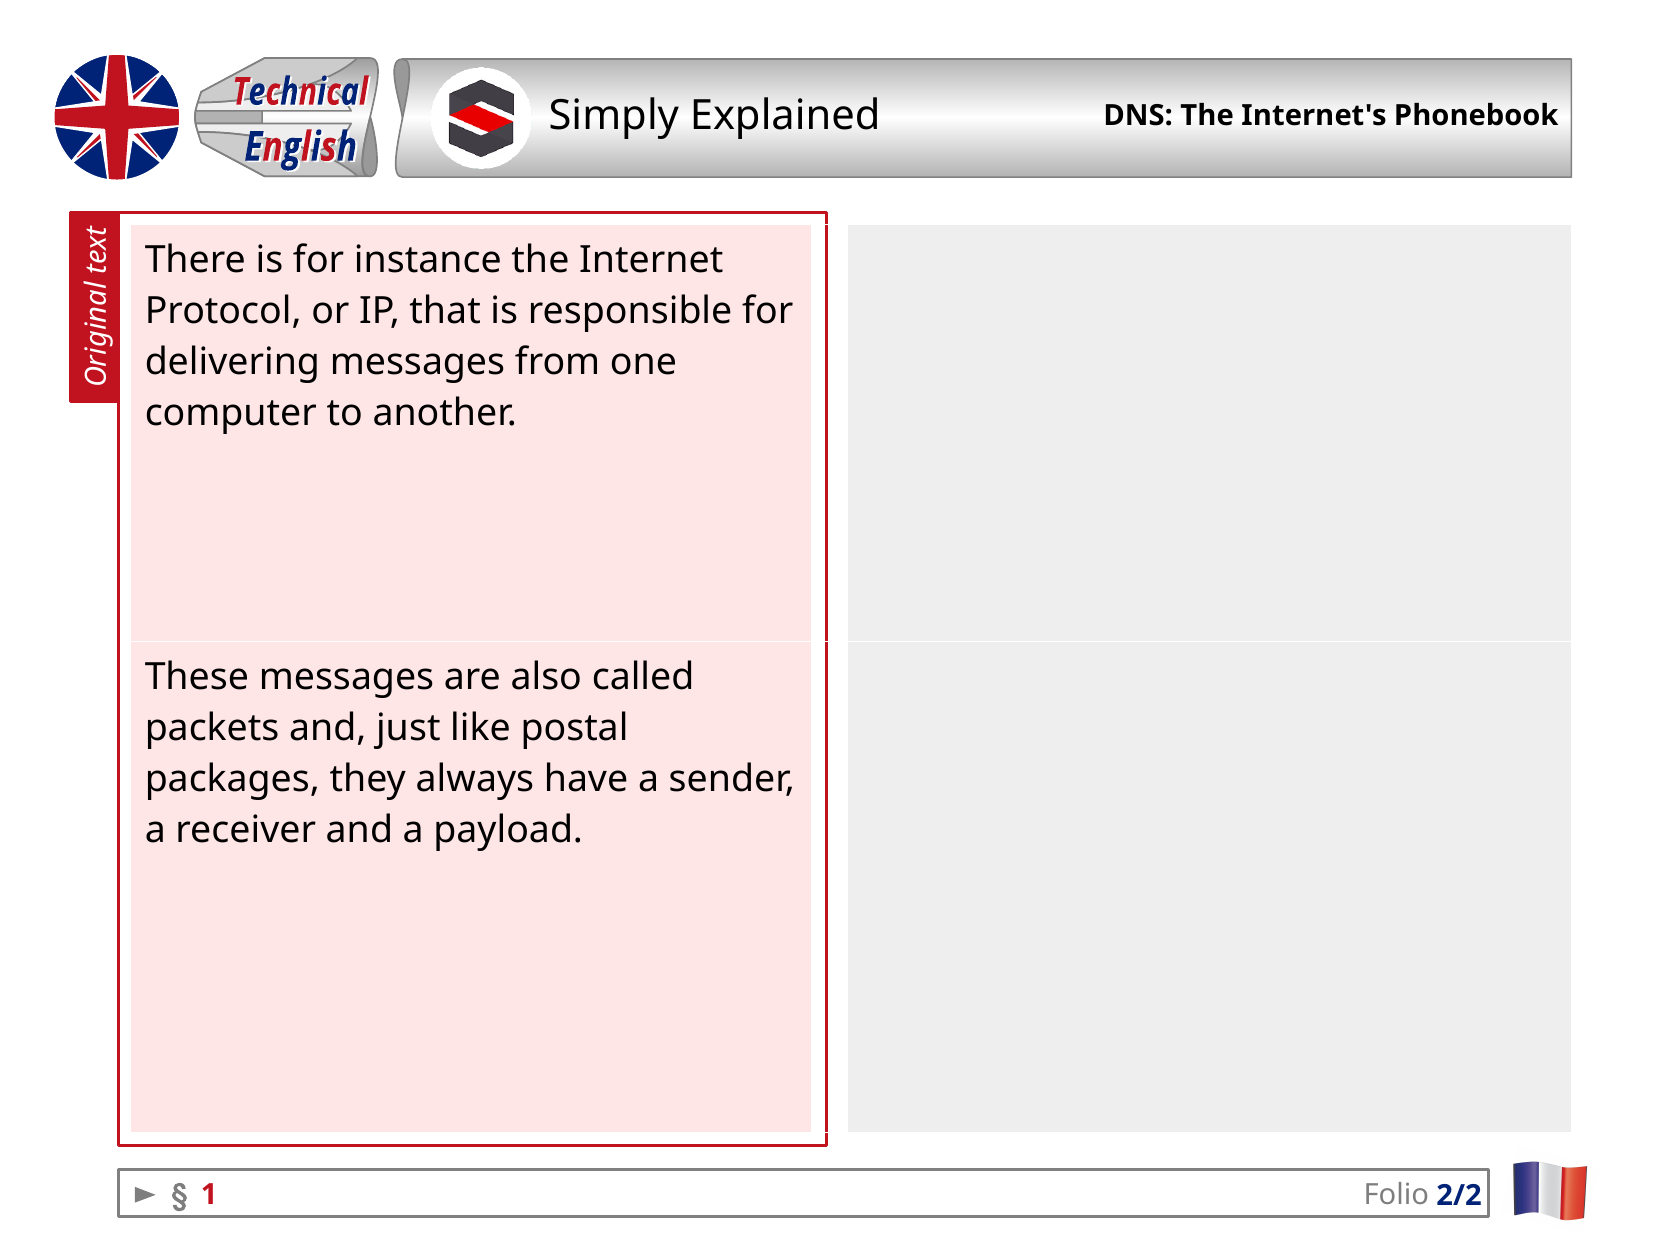

#
| There is for instance the Internet Protocol, or IP, that is responsible for delivering messages from one computer to another. | | |
| --- | --- | --- |
| These messages are also called packets and, just like postal packages, they always have a sender, a receiver and a payload. | | |
1
2/2